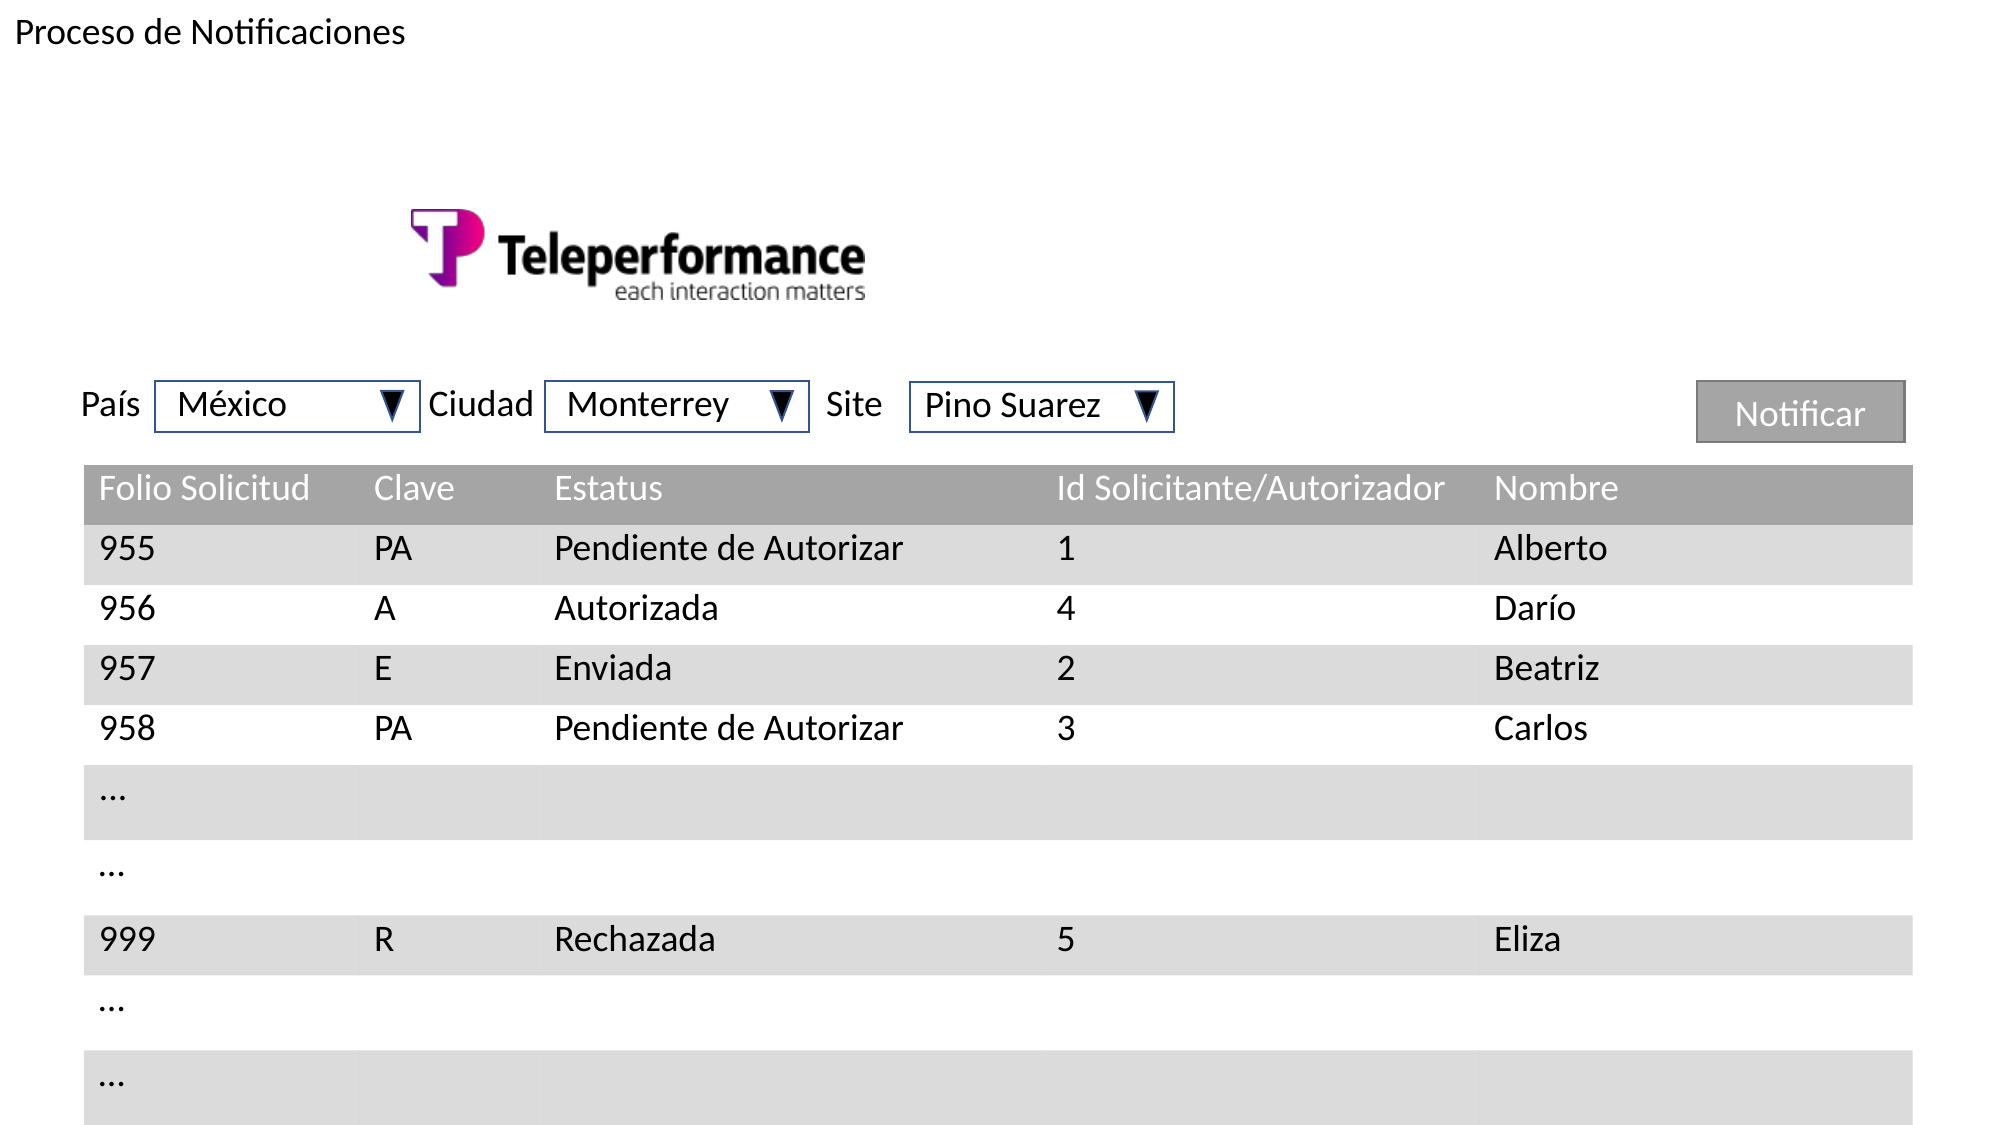

Proceso de Notificaciones
País
México
Ciudad
Monterrey
Site
Pino Suarez
Notificar
| Folio Solicitud | Clave | Estatus | Id Solicitante/Autorizador | Nombre |
| --- | --- | --- | --- | --- |
| 955 | PA | Pendiente de Autorizar | 1 | Alberto |
| 956 | A | Autorizada | 4 | Darío |
| 957 | E | Enviada | 2 | Beatriz |
| 958 | PA | Pendiente de Autorizar | 3 | Carlos |
| ... | | | | |
| … | | | | |
| 999 | R | Rechazada | 5 | Eliza |
| … | | | | |
| … | | | | |